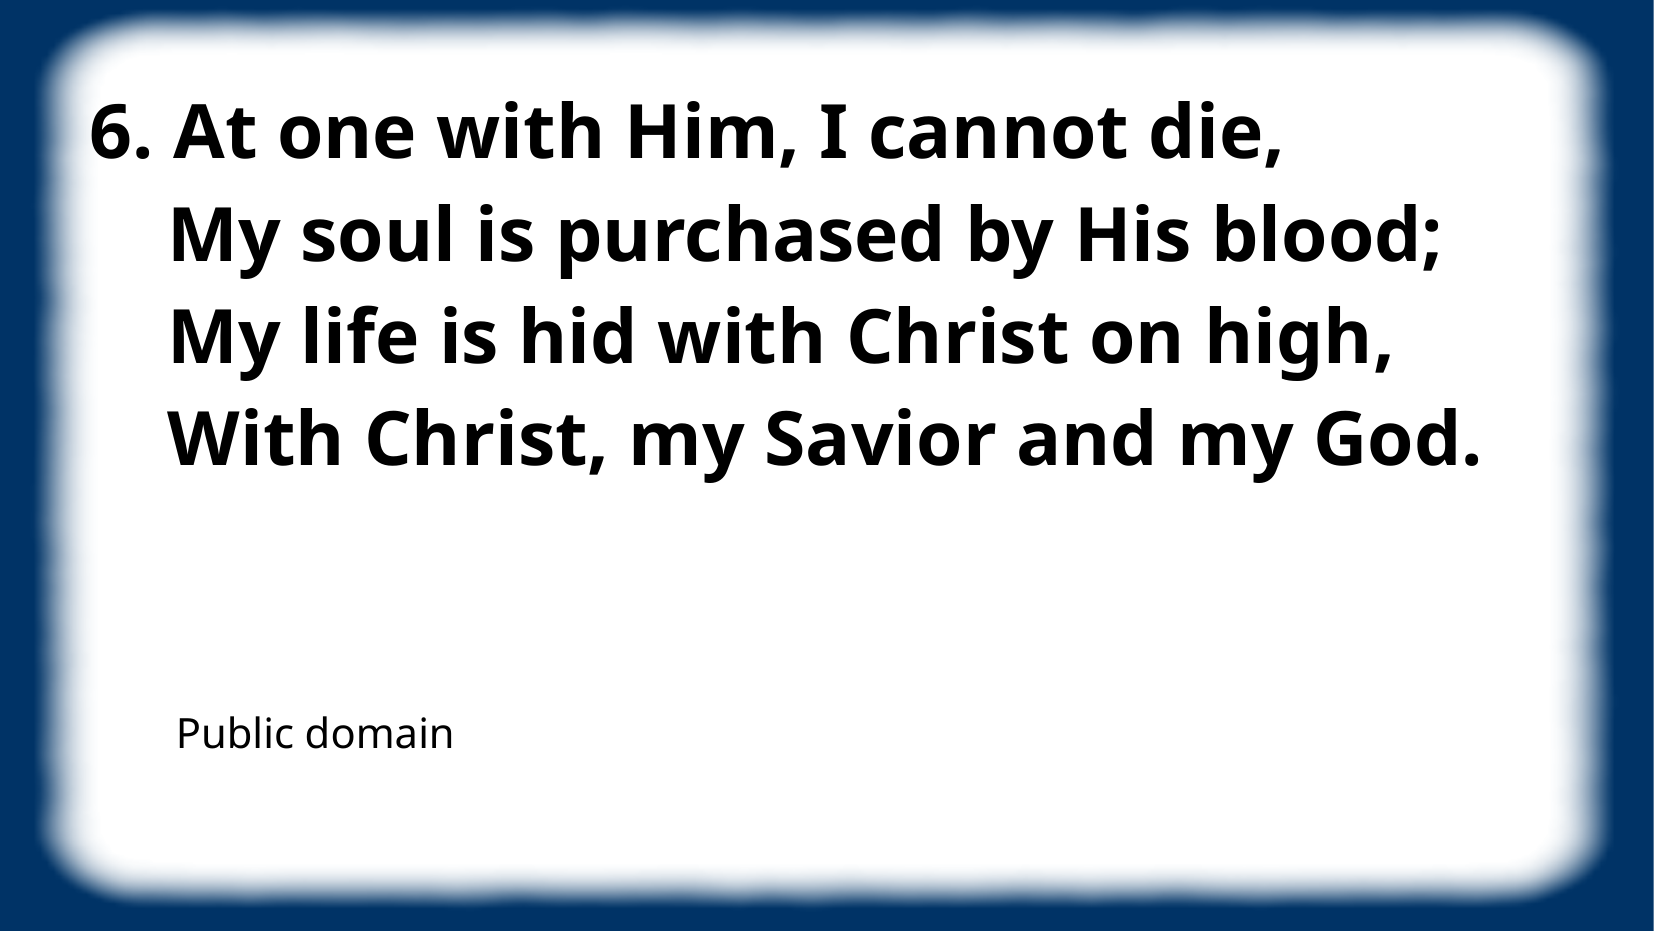

6. At one with Him, I cannot die,
 My soul is purchased by His blood;
 My life is hid with Christ on high,
 With Christ, my Savior and my God.
 Public domain